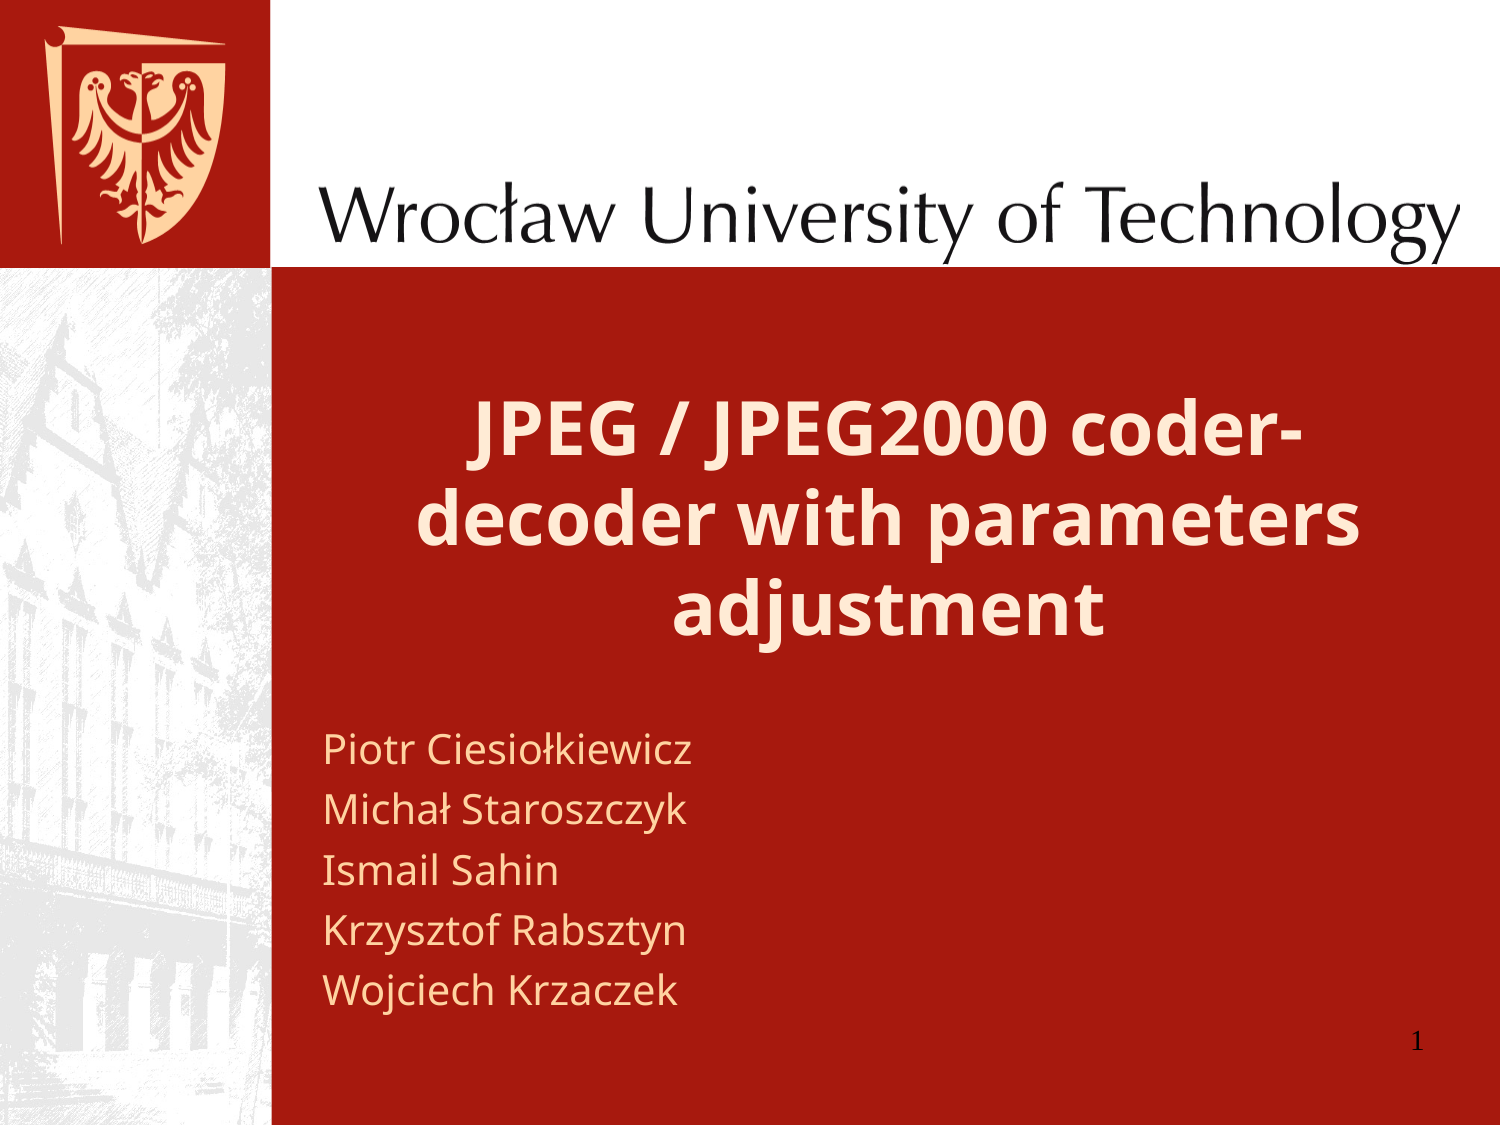

# JPEG / JPEG2000 coder-decoder with parameters adjustment
Piotr Ciesiołkiewicz
Michał Staroszczyk
Ismail Sahin
Krzysztof Rabsztyn
Wojciech Krzaczek
1